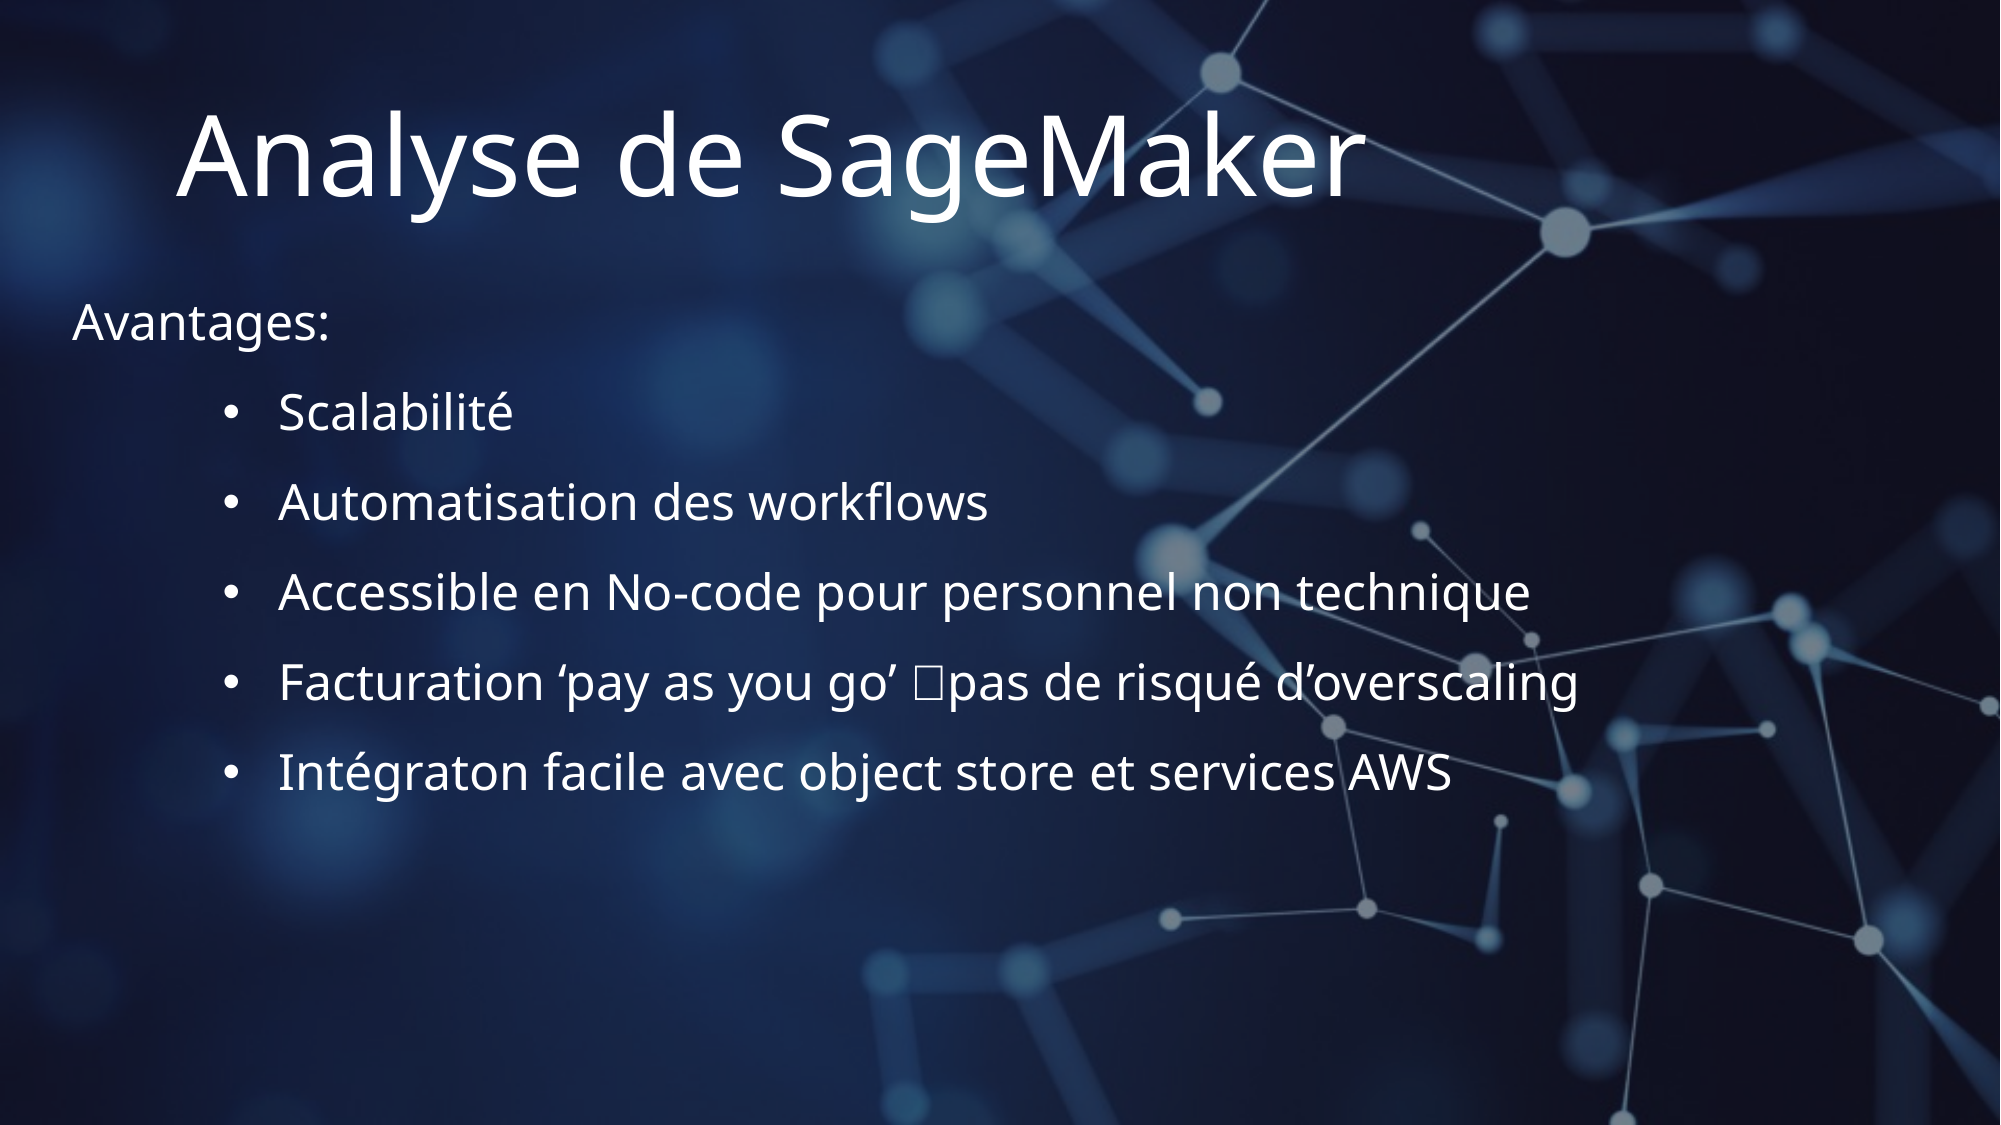

# Analyse de SageMaker
Avantages:
Scalabilité
Automatisation des workflows
Accessible en No-code pour personnel non technique
Facturation ‘pay as you go’ pas de risqué d’overscaling
Intégraton facile avec object store et services AWS